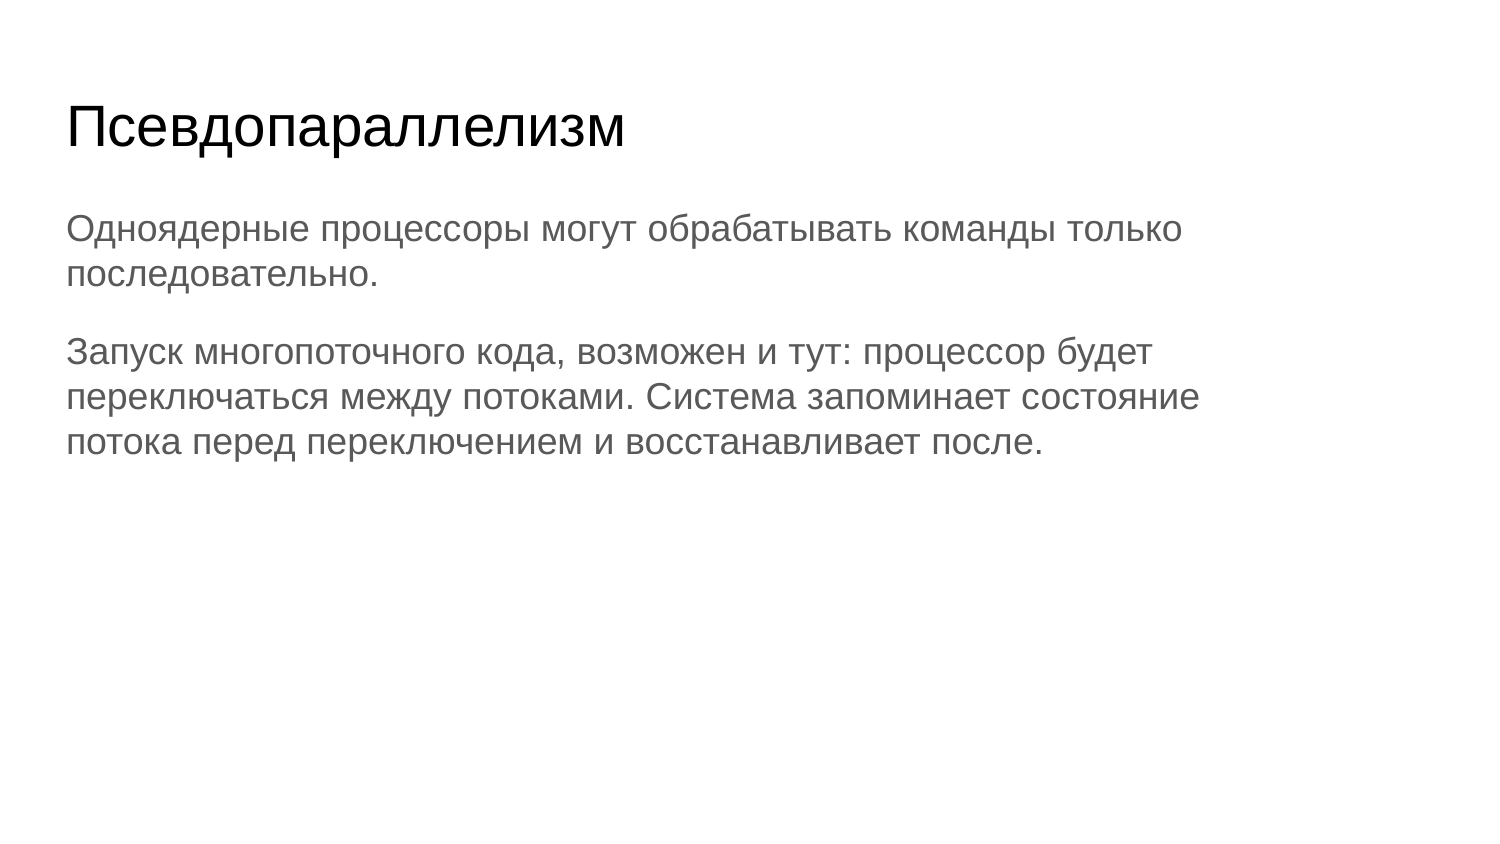

# Псевдопараллелизм
Одноядерные процессоры могут обрабатывать команды только последовательно.
Запуск многопоточного кода, возможен и тут: процессор будет переключаться между потоками. Система запоминает состояние потока перед переключением и восстанавливает после.